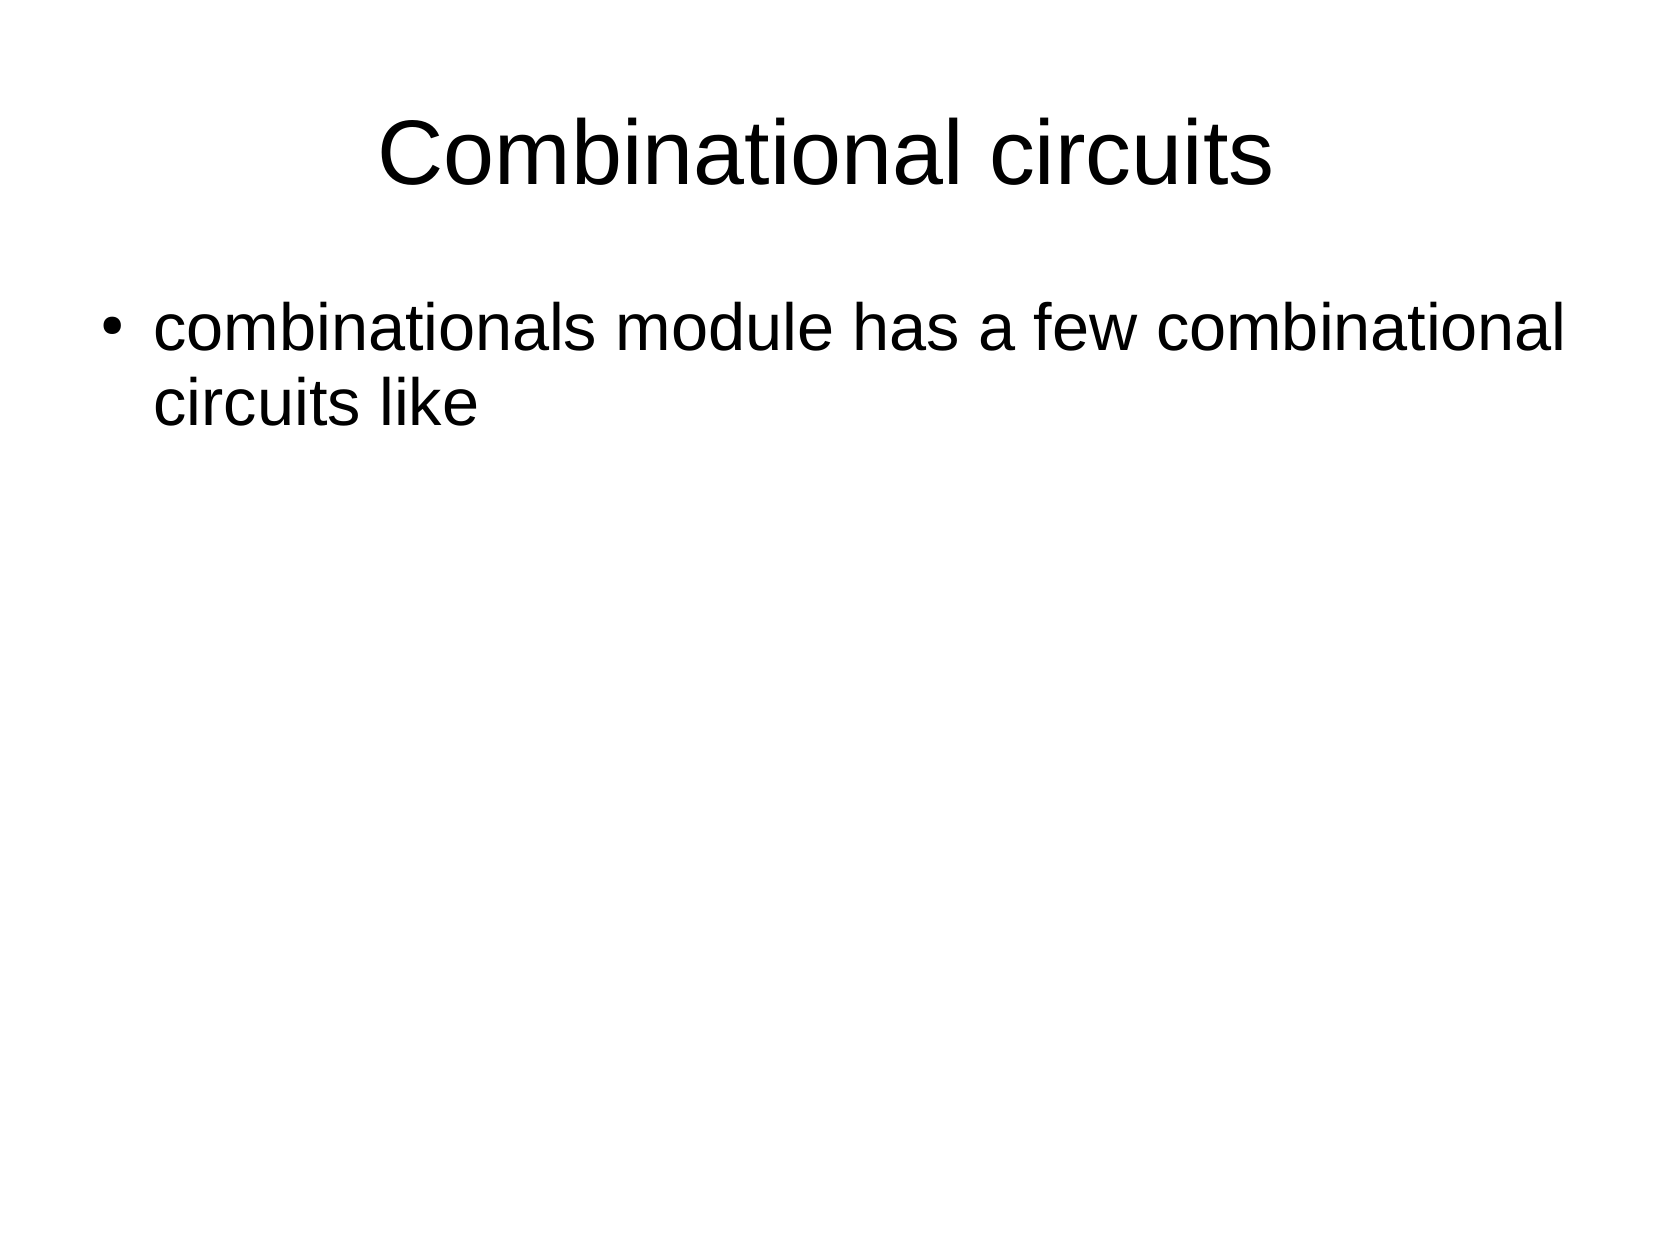

# Combinational circuits
combinationals module has a few combinational circuits like